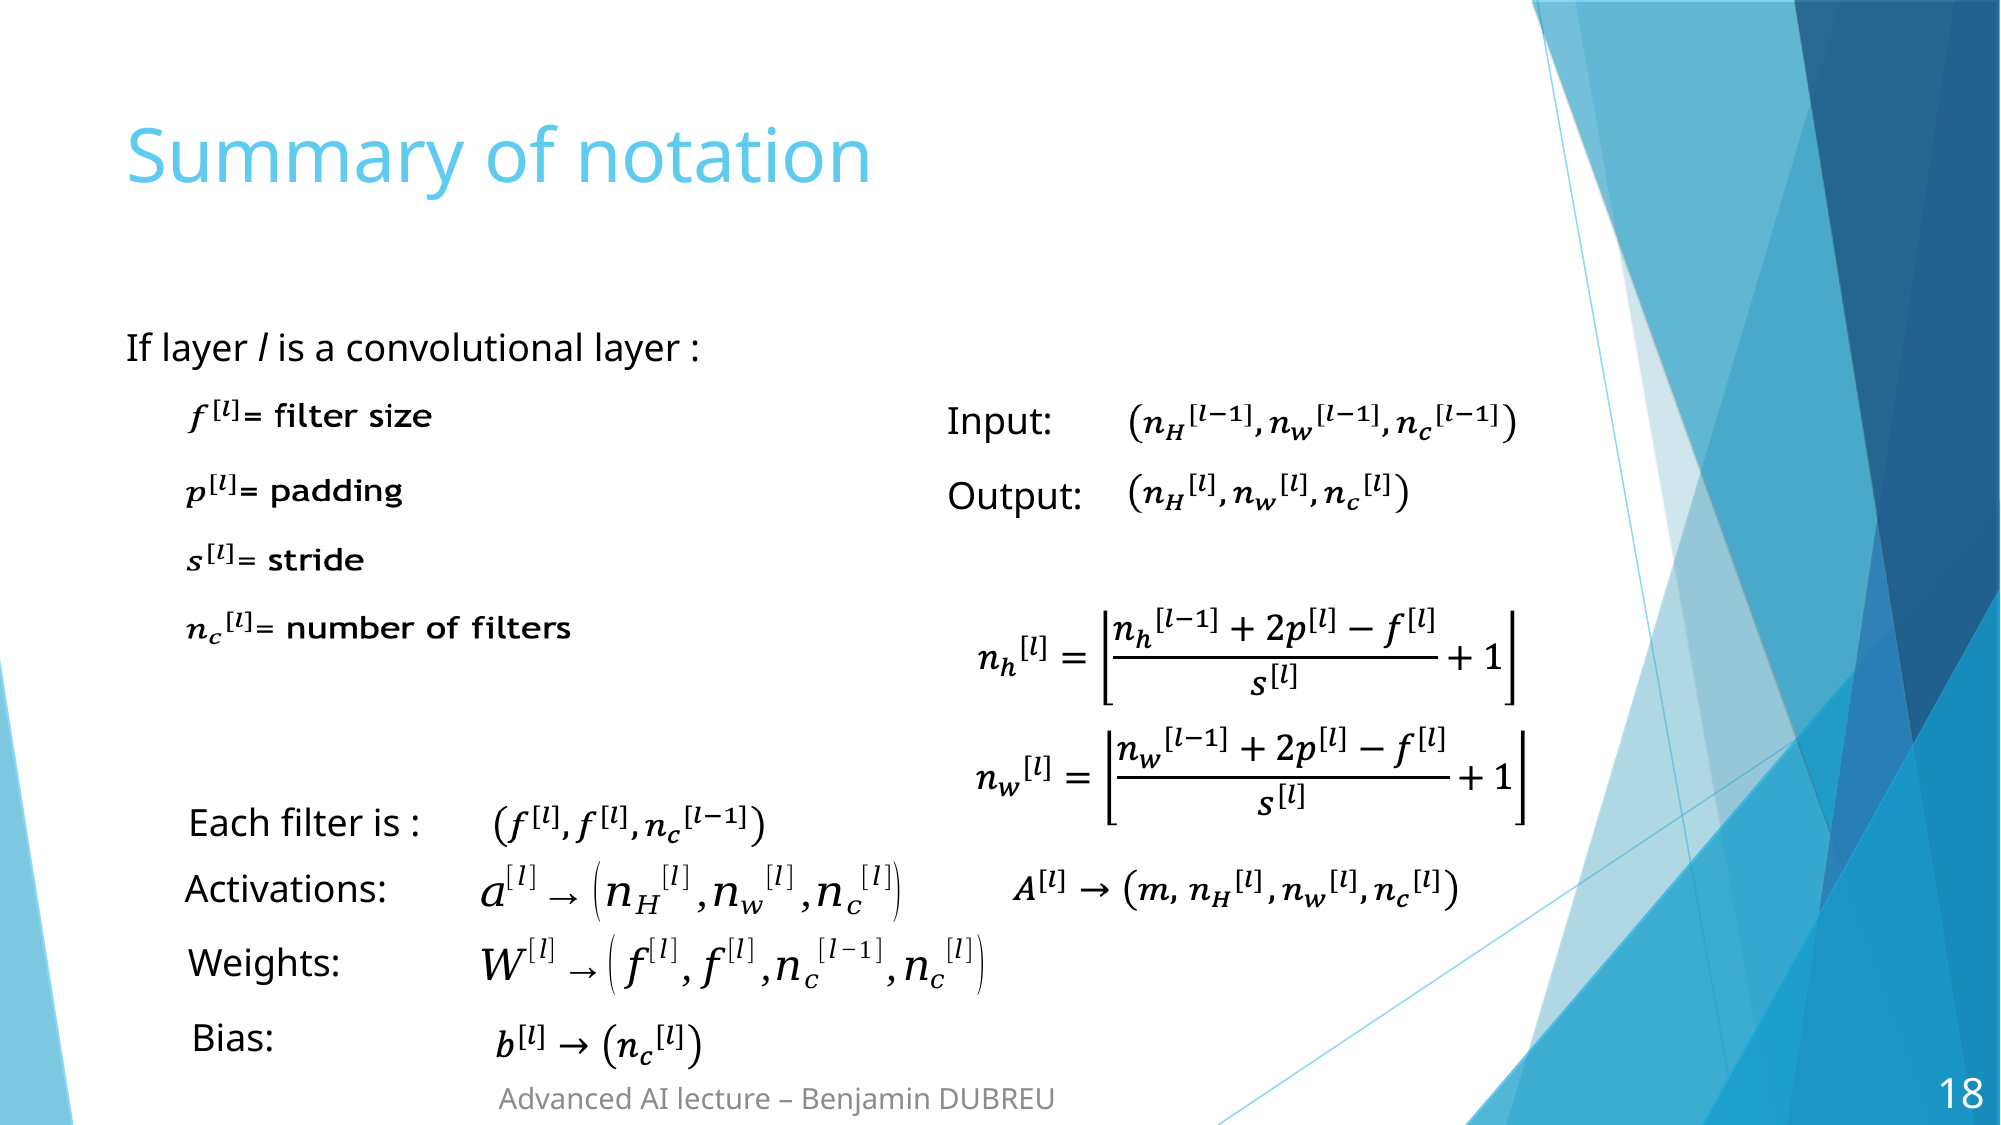

# Summary of notation
If layer l is a convolutional layer :
Input:
Output:
Each filter is :
Activations:
Weights:
Bias:
Advanced AI lecture – Benjamin DUBREU